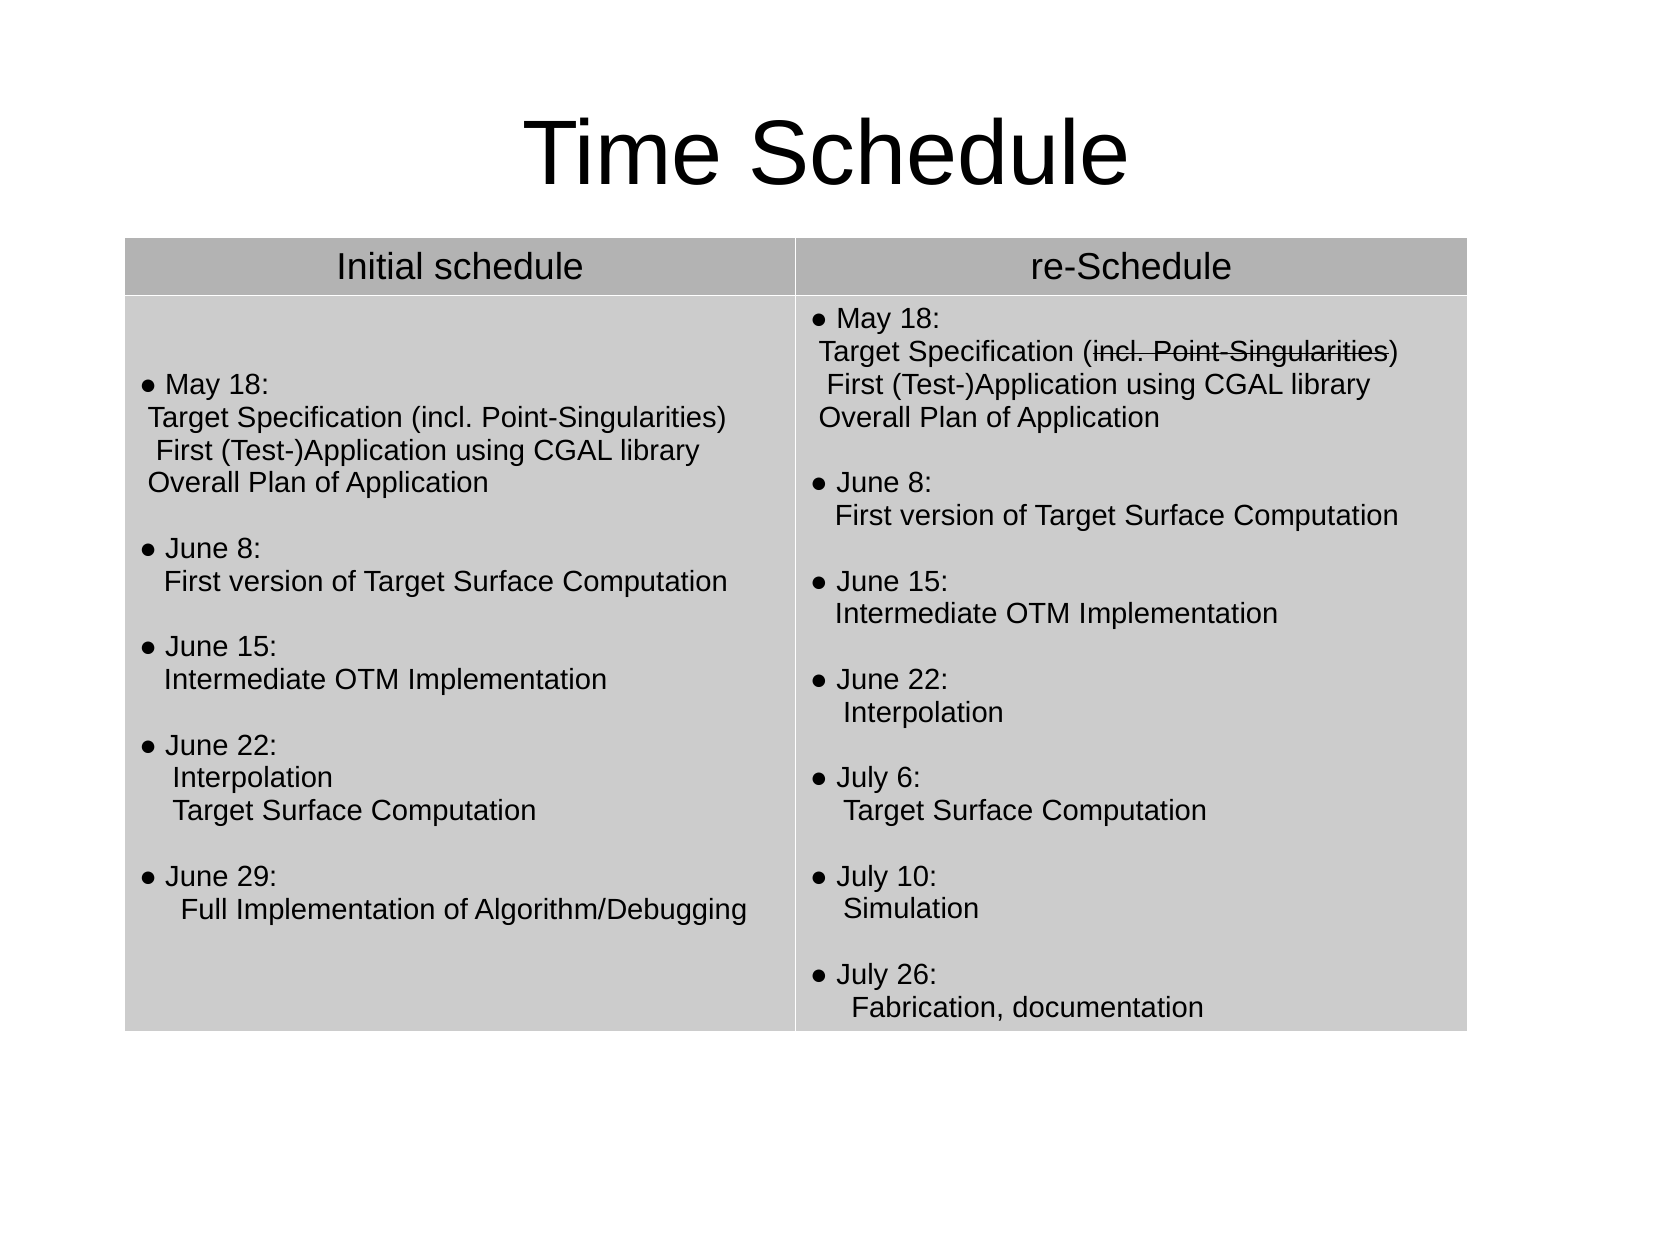

# Time Schedule
| Initial schedule | re-Schedule |
| --- | --- |
| ● May 18: Target Specification (incl. Point-Singularities) First (Test-)Application using CGAL library Overall Plan of Application ● June 8: First version of Target Surface Computation ● June 15: Intermediate OTM Implementation ● June 22: Interpolation Target Surface Computation ● June 29: Full Implementation of Algorithm/Debugging | ● May 18: Target Specification (incl. Point-Singularities) First (Test-)Application using CGAL library Overall Plan of Application ● June 8: First version of Target Surface Computation ● June 15: Intermediate OTM Implementation ● June 22: Interpolation ● July 6: Target Surface Computation ● July 10: Simulation ● July 26: Fabrication, documentation |